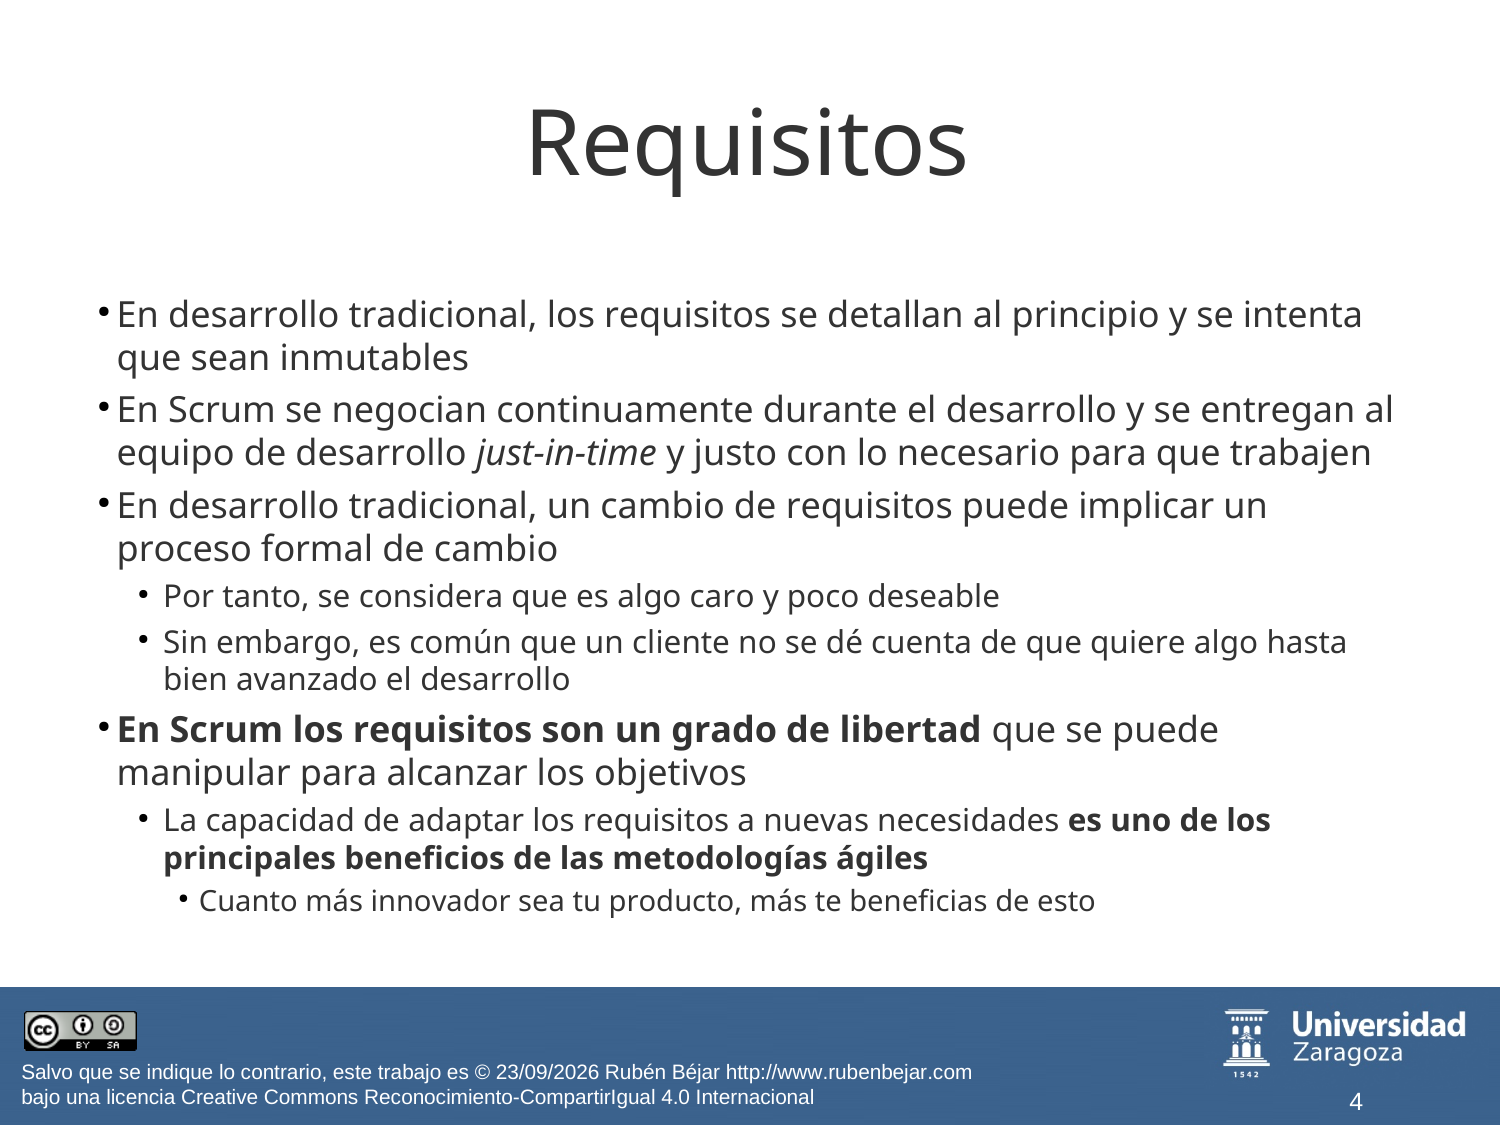

# Requisitos
En desarrollo tradicional, los requisitos se detallan al principio y se intenta que sean inmutables
En Scrum se negocian continuamente durante el desarrollo y se entregan al equipo de desarrollo just-in-time y justo con lo necesario para que trabajen
En desarrollo tradicional, un cambio de requisitos puede implicar un proceso formal de cambio
Por tanto, se considera que es algo caro y poco deseable
Sin embargo, es común que un cliente no se dé cuenta de que quiere algo hasta bien avanzado el desarrollo
En Scrum los requisitos son un grado de libertad que se puede manipular para alcanzar los objetivos
La capacidad de adaptar los requisitos a nuevas necesidades es uno de los principales beneficios de las metodologías ágiles
Cuanto más innovador sea tu producto, más te beneficias de esto